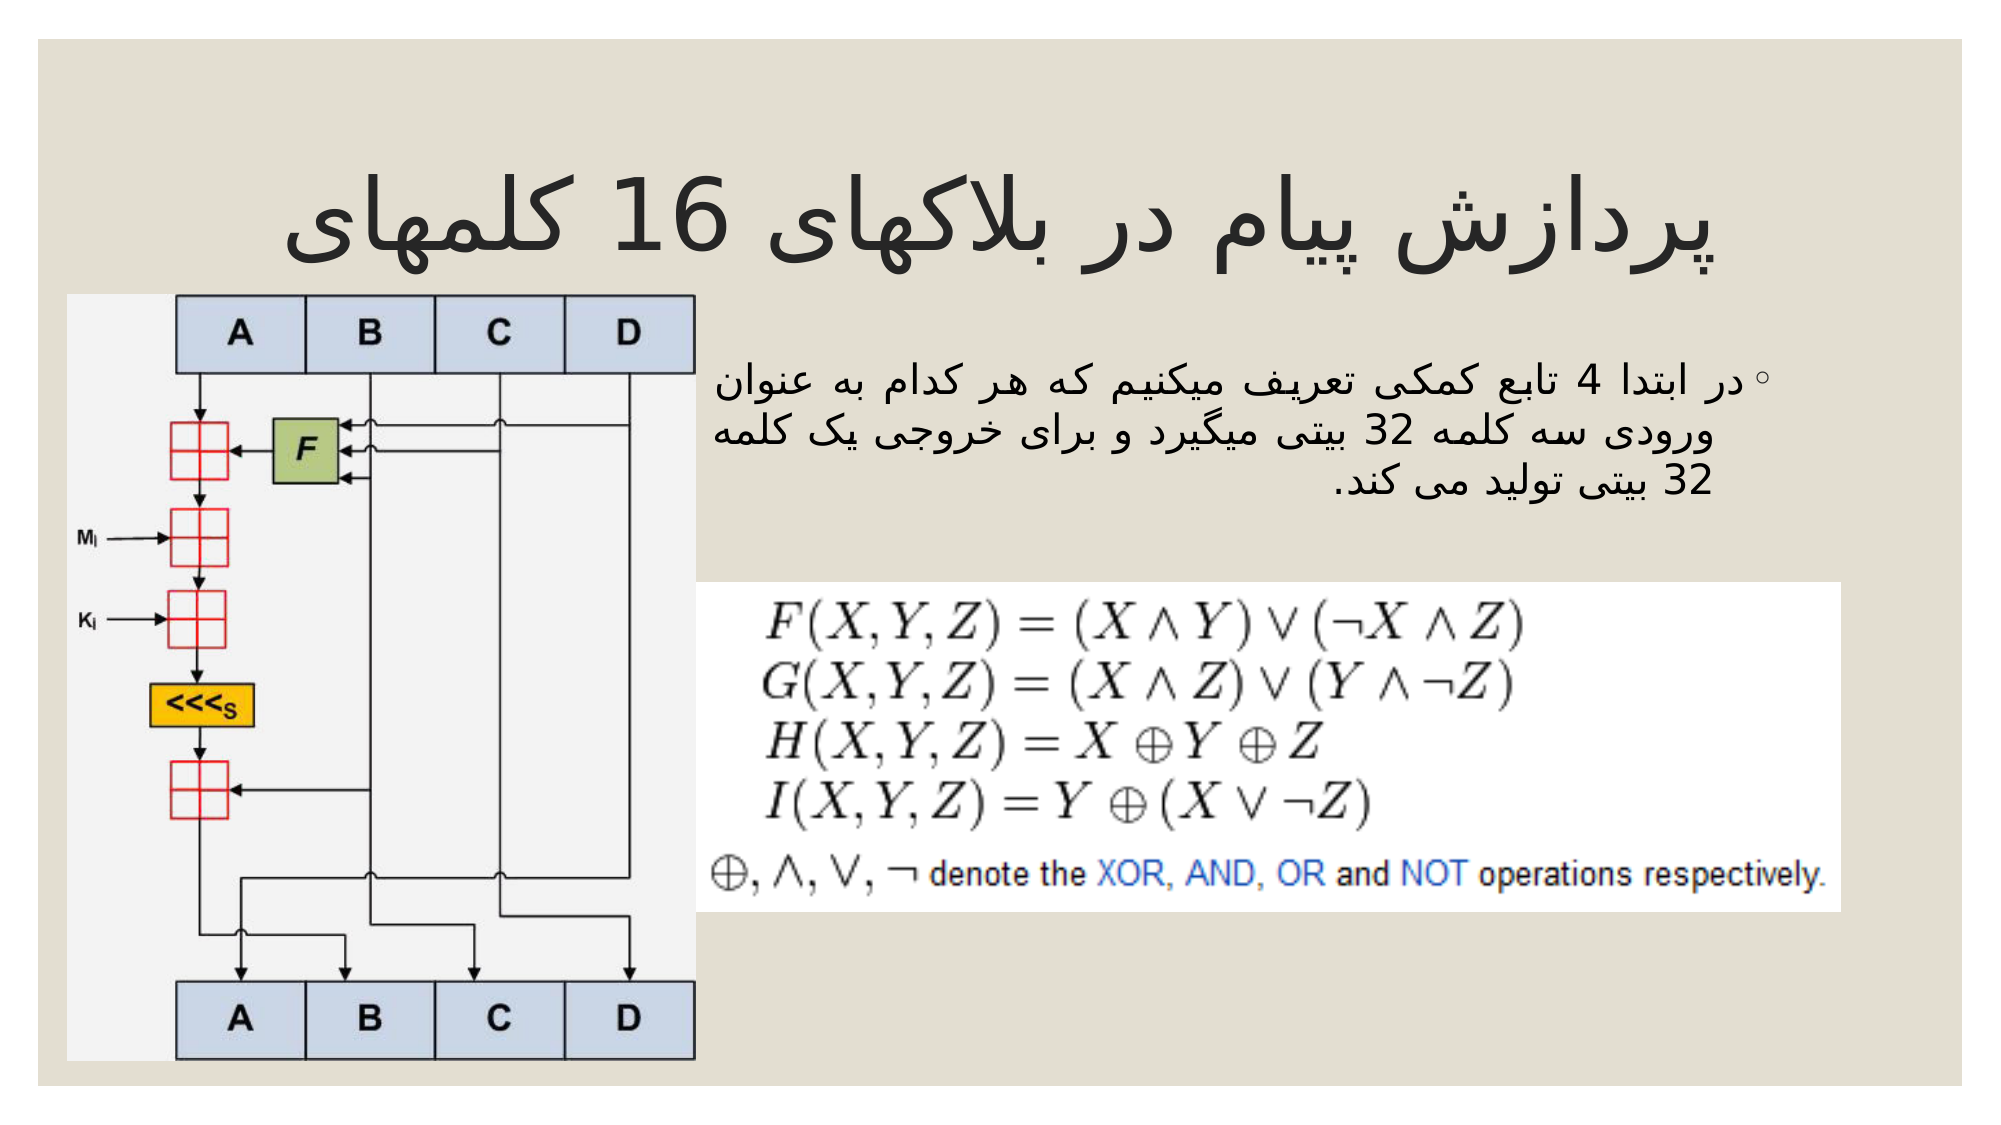

# پردازش پیام در بلاک‏های 16 کلمه‏ای
در ابتدا 4 تابع کمکی تعریف می‏کنیم که هر کدام به عنوان ورودی سه کلمه 32 بیتی می‏گیرد و برای خروجی یک کلمه 32 بیتی تولید می کند.